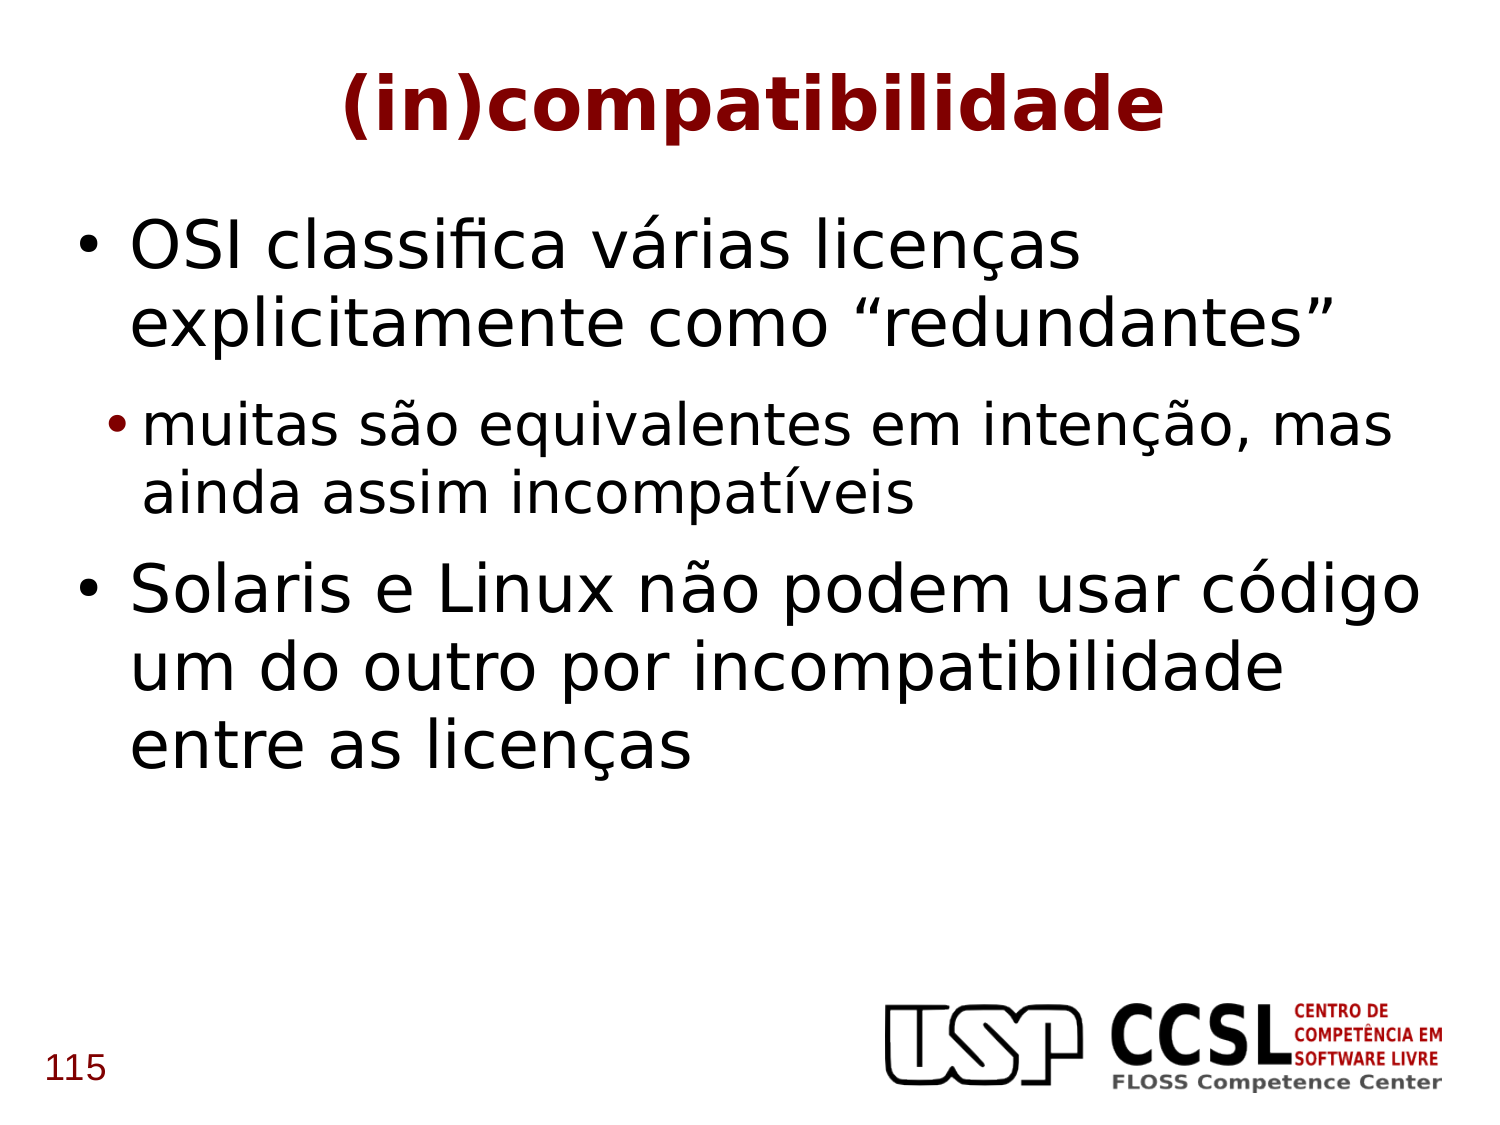

# (in)compatibilidade
OSI classifica várias licenças explicitamente como “redundantes”
muitas são equivalentes em intenção, mas ainda assim incompatíveis
Solaris e Linux não podem usar código um do outro por incompatibilidade entre as licenças